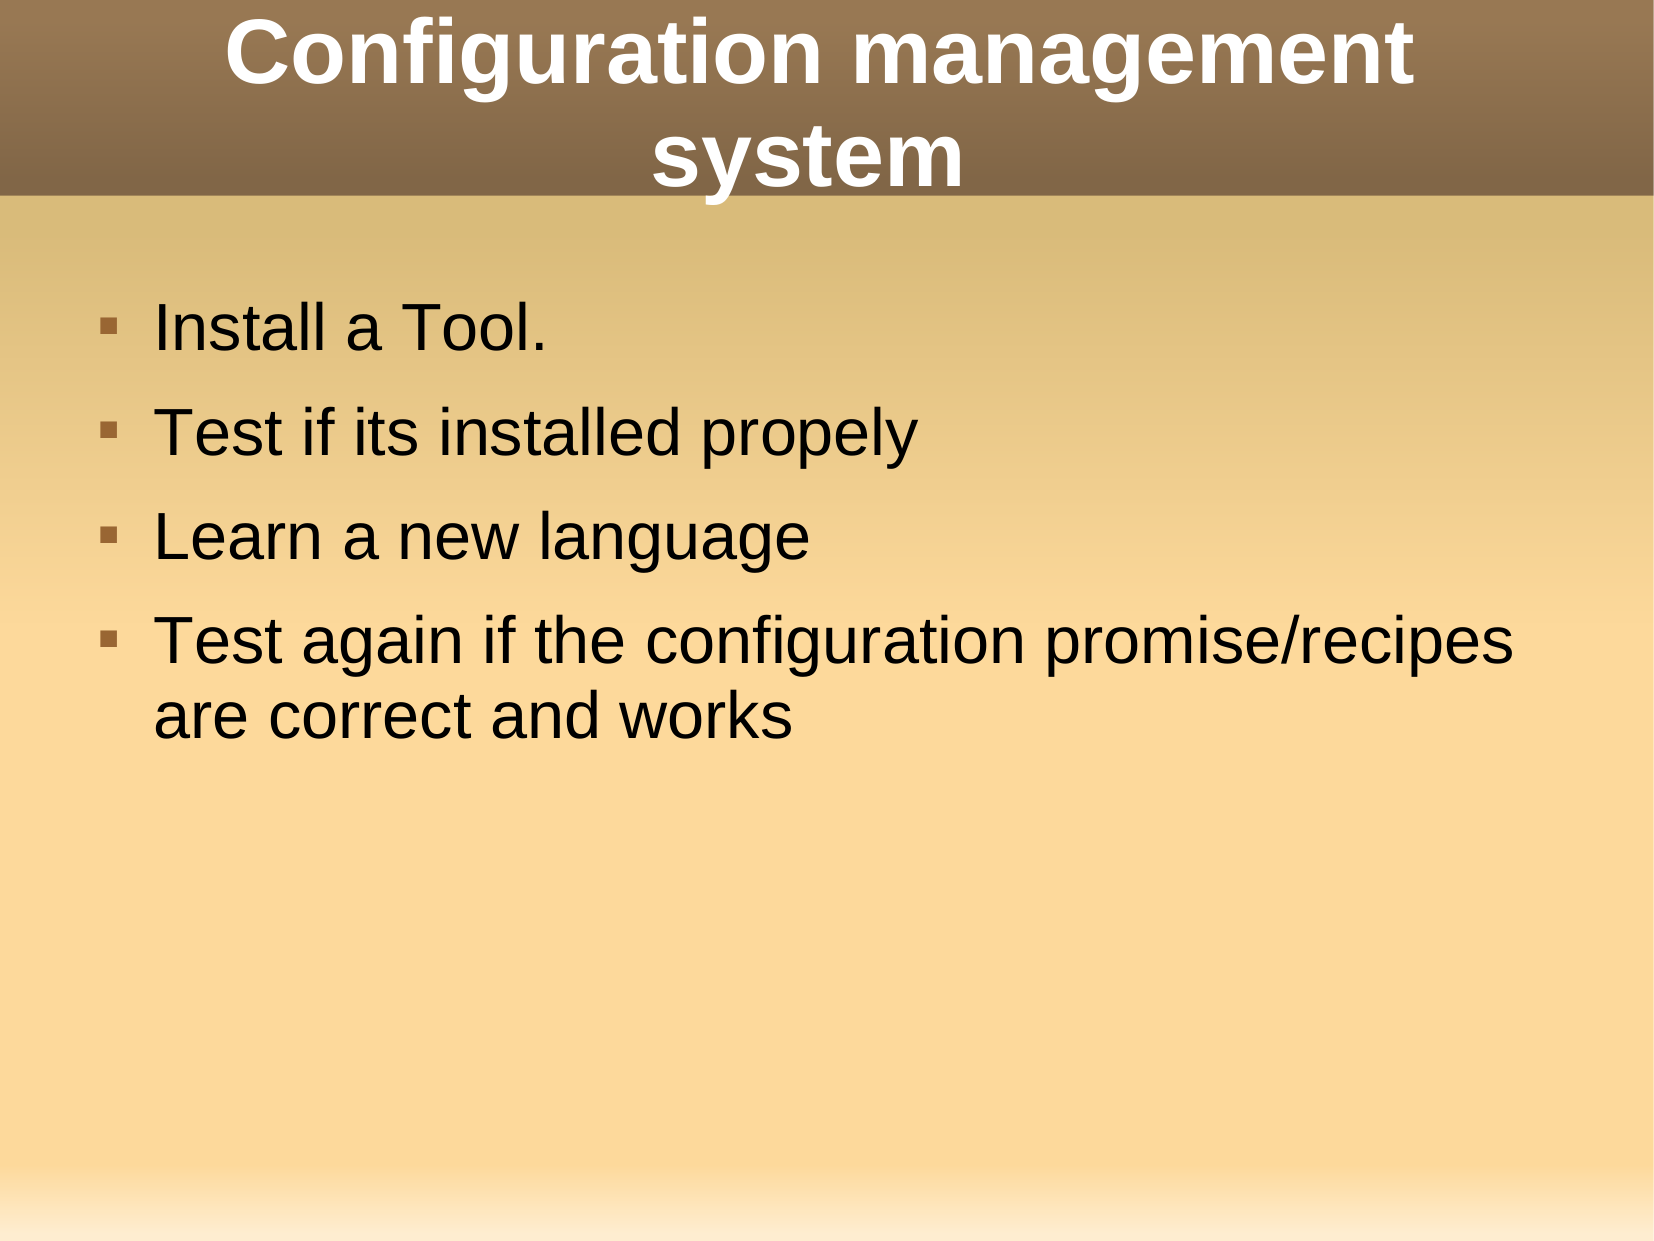

# Configuration management system
Install a Tool.
Test if its installed propely
Learn a new language
Test again if the configuration promise/recipes are correct and works